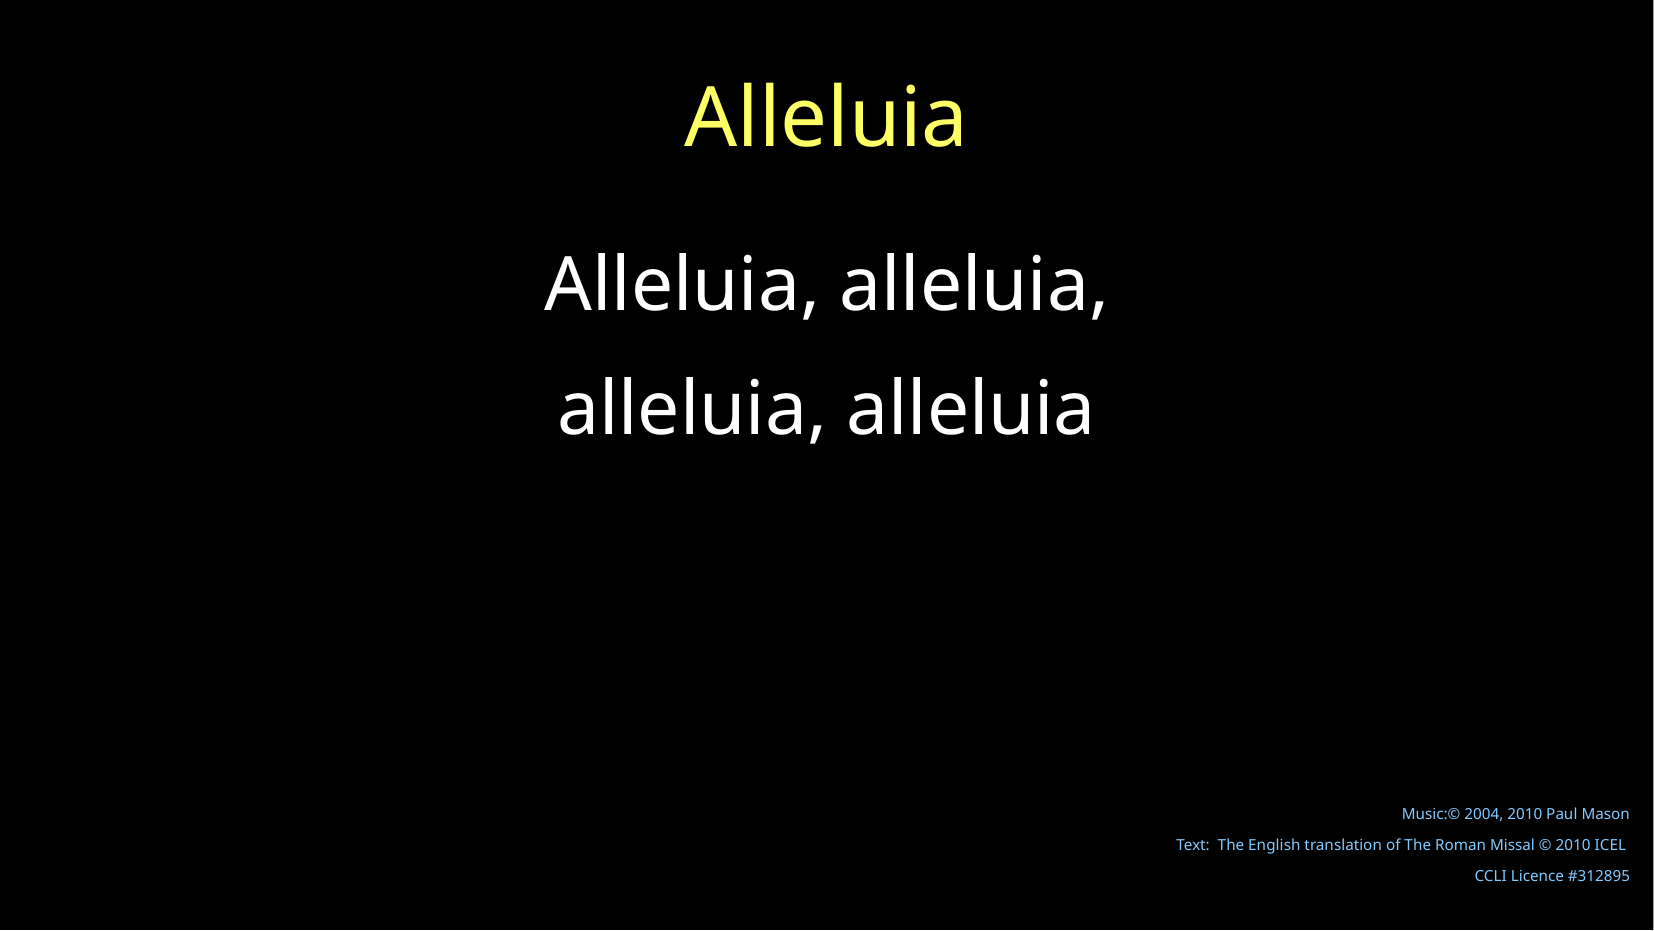

# Alleluia
Alleluia, alleluia,
alleluia, alleluia
Music:© 2004, 2010 Paul Mason
Text: The English translation of The Roman Missal © 2010 ICEL
CCLI Licence #312895